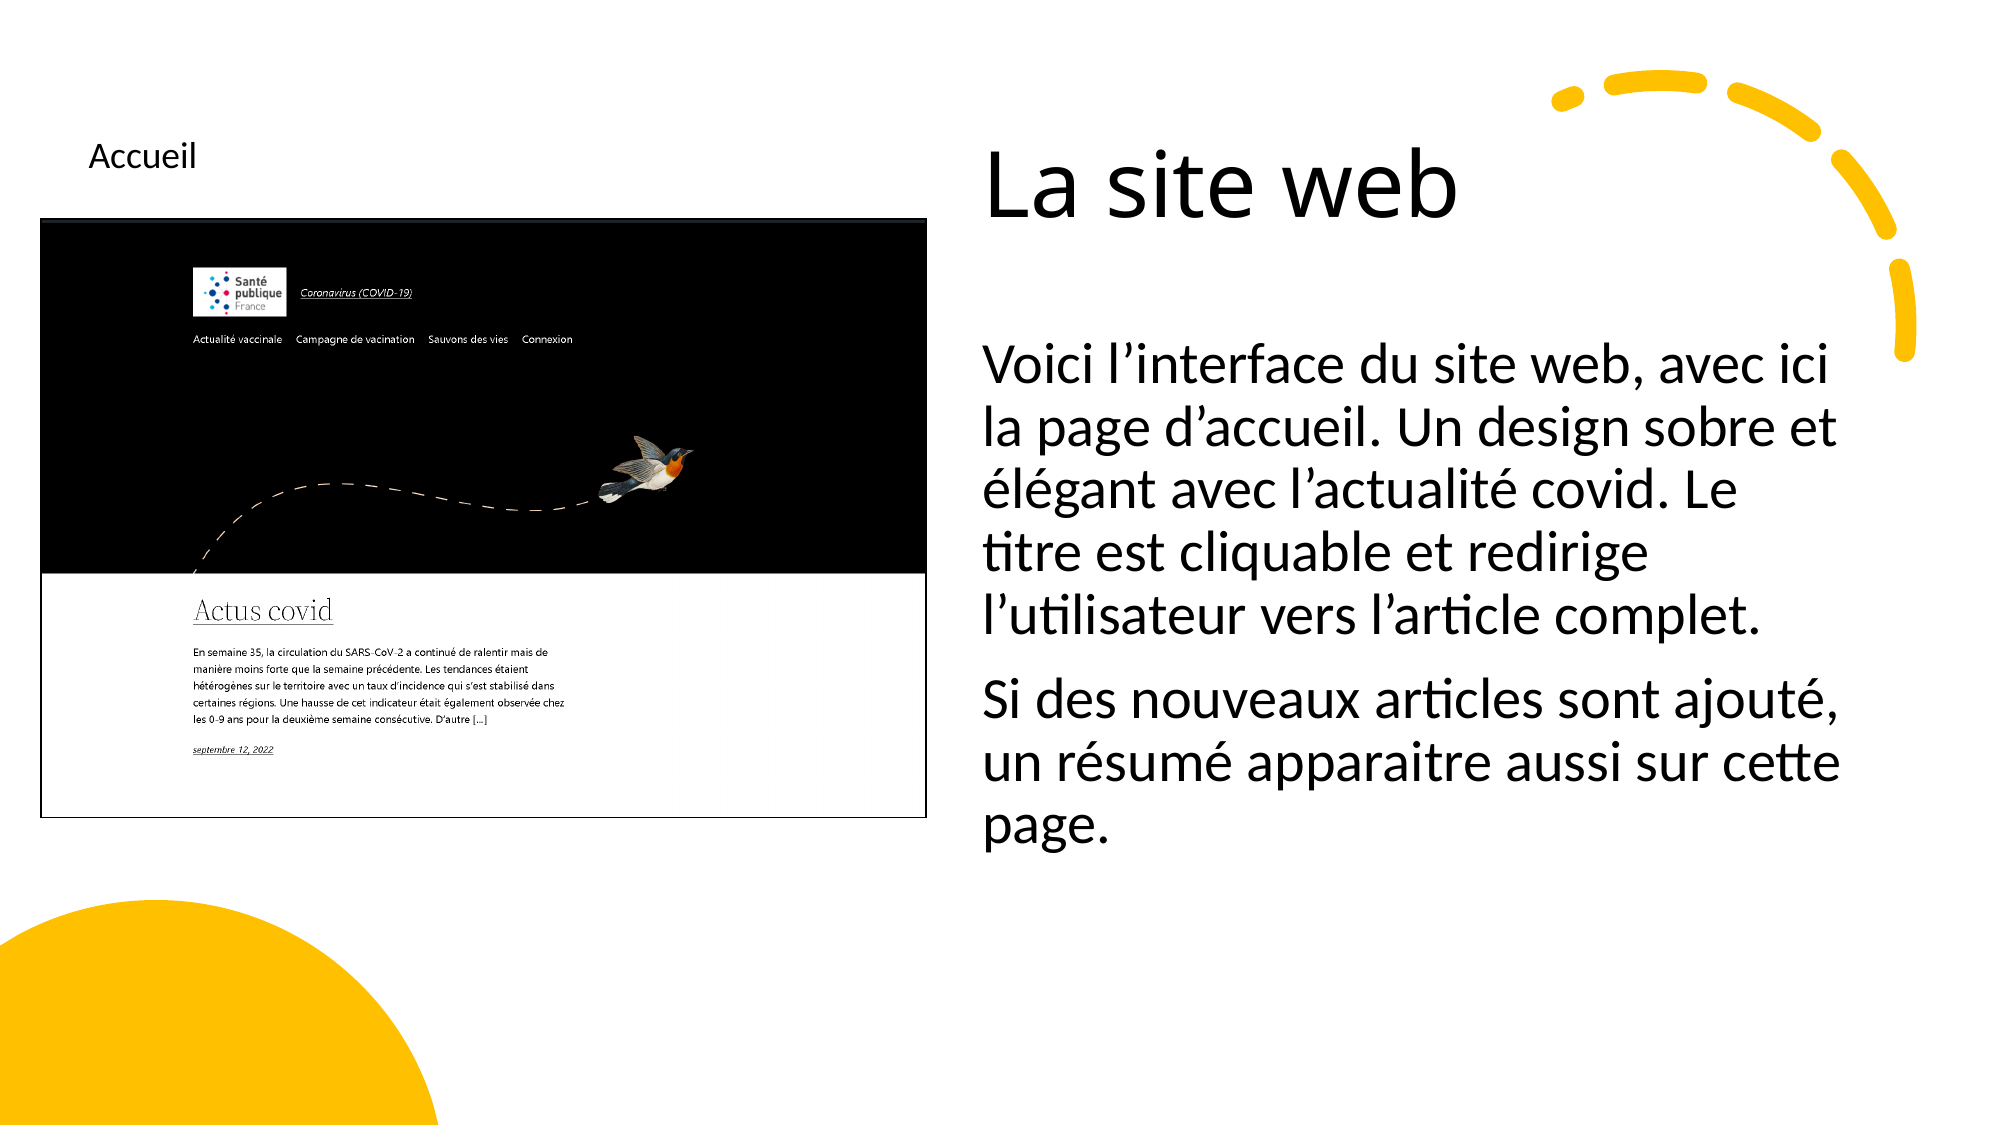

# La site web
Accueil
Voici l’interface du site web, avec ici la page d’accueil. Un design sobre et élégant avec l’actualité covid. Le titre est cliquable et redirige l’utilisateur vers l’article complet.
Si des nouveaux articles sont ajouté, un résumé apparaitre aussi sur cette page.